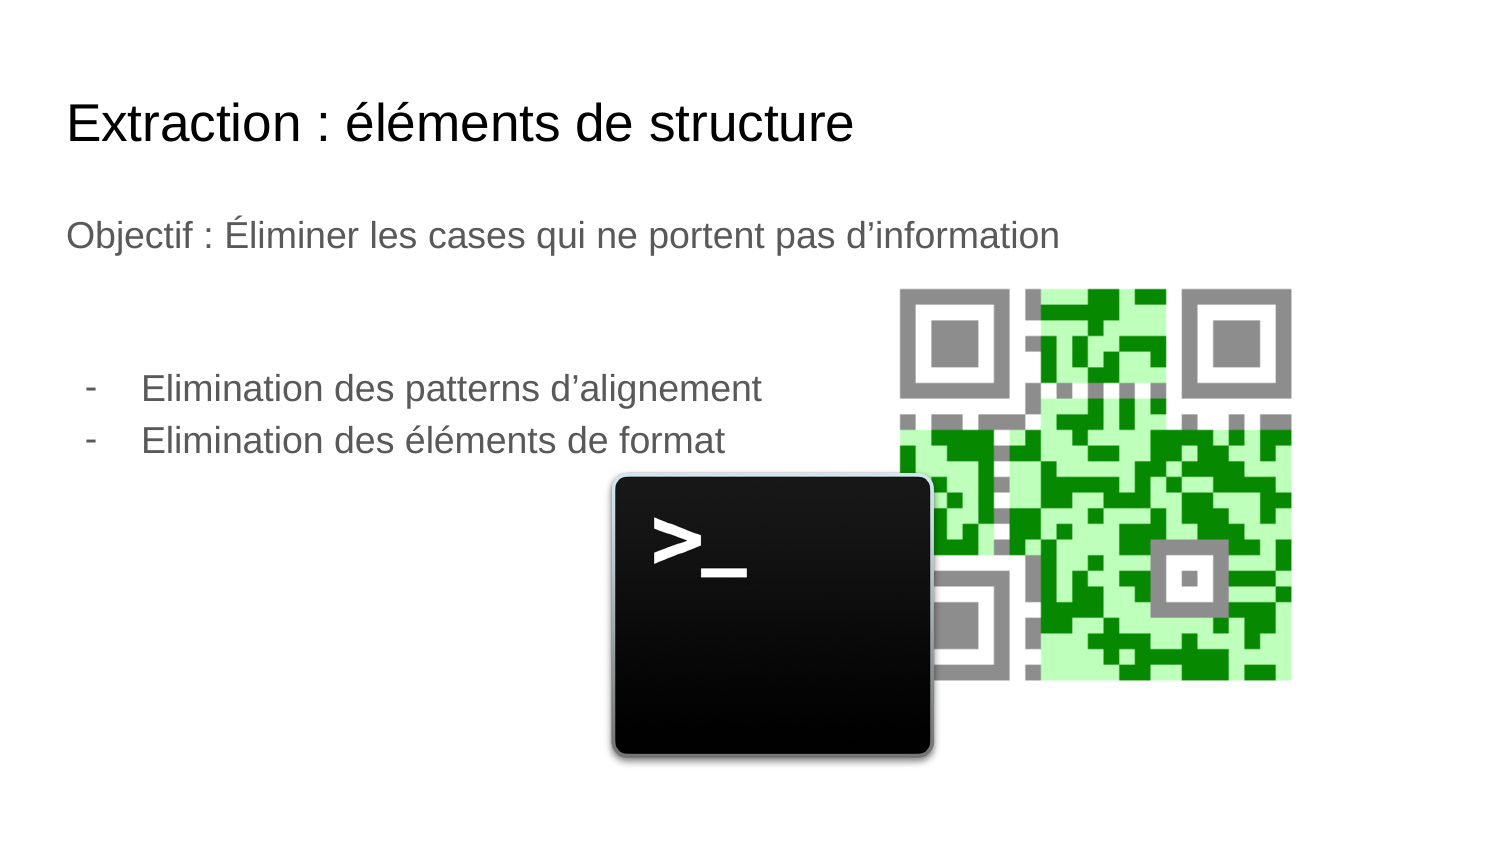

# Extraction : éléments de structure
Objectif : Éliminer les cases qui ne portent pas d’information
Elimination des patterns d’alignement
Elimination des éléments de format